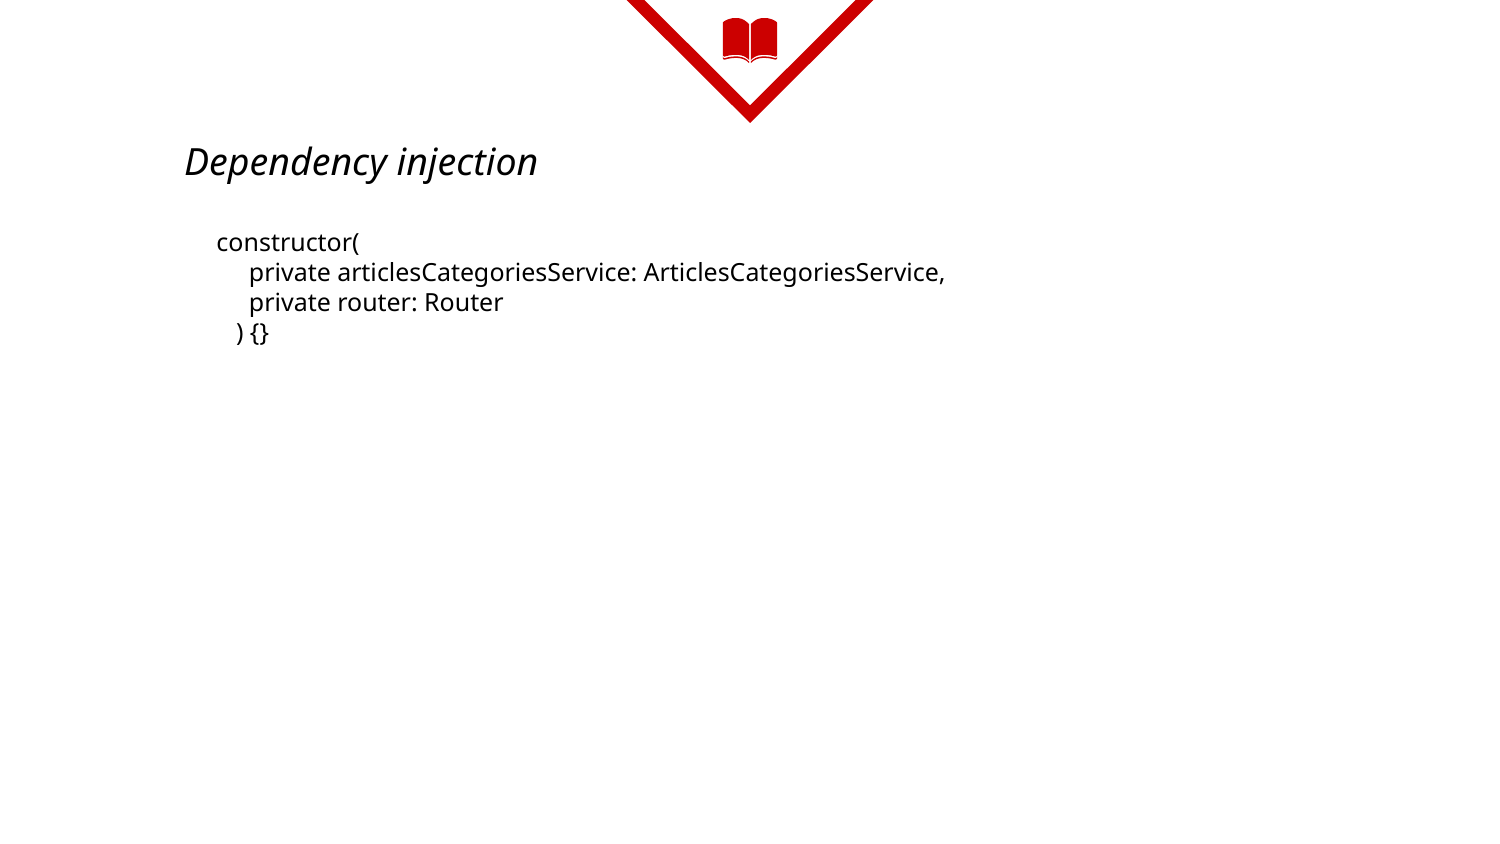

# Dependency injection
 constructor(
 private articlesCategoriesService: ArticlesCategoriesService,
 private router: Router
 ) {}